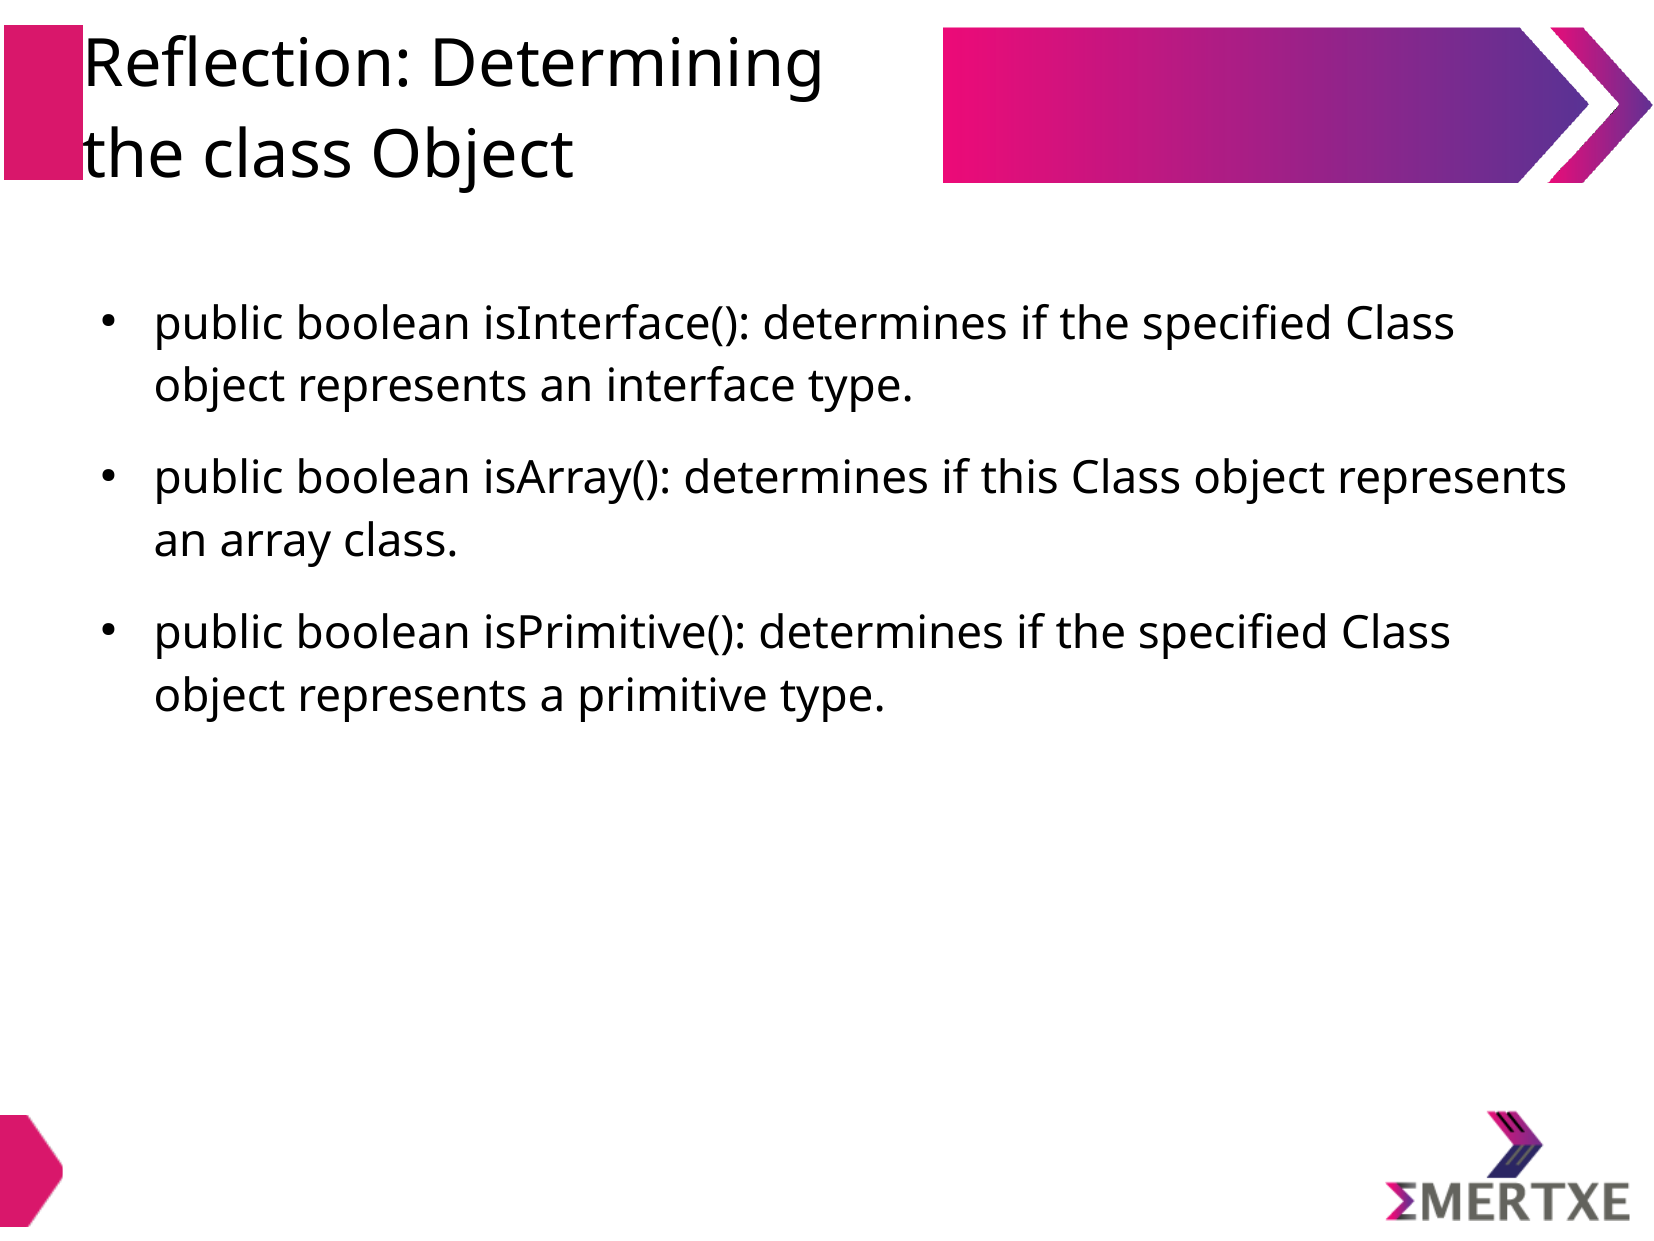

# Reflection: Determining the class Object
public boolean isInterface(): determines if the specified Class object represents an interface type.
public boolean isArray(): determines if this Class object represents an array class.
public boolean isPrimitive(): determines if the specified Class object represents a primitive type.